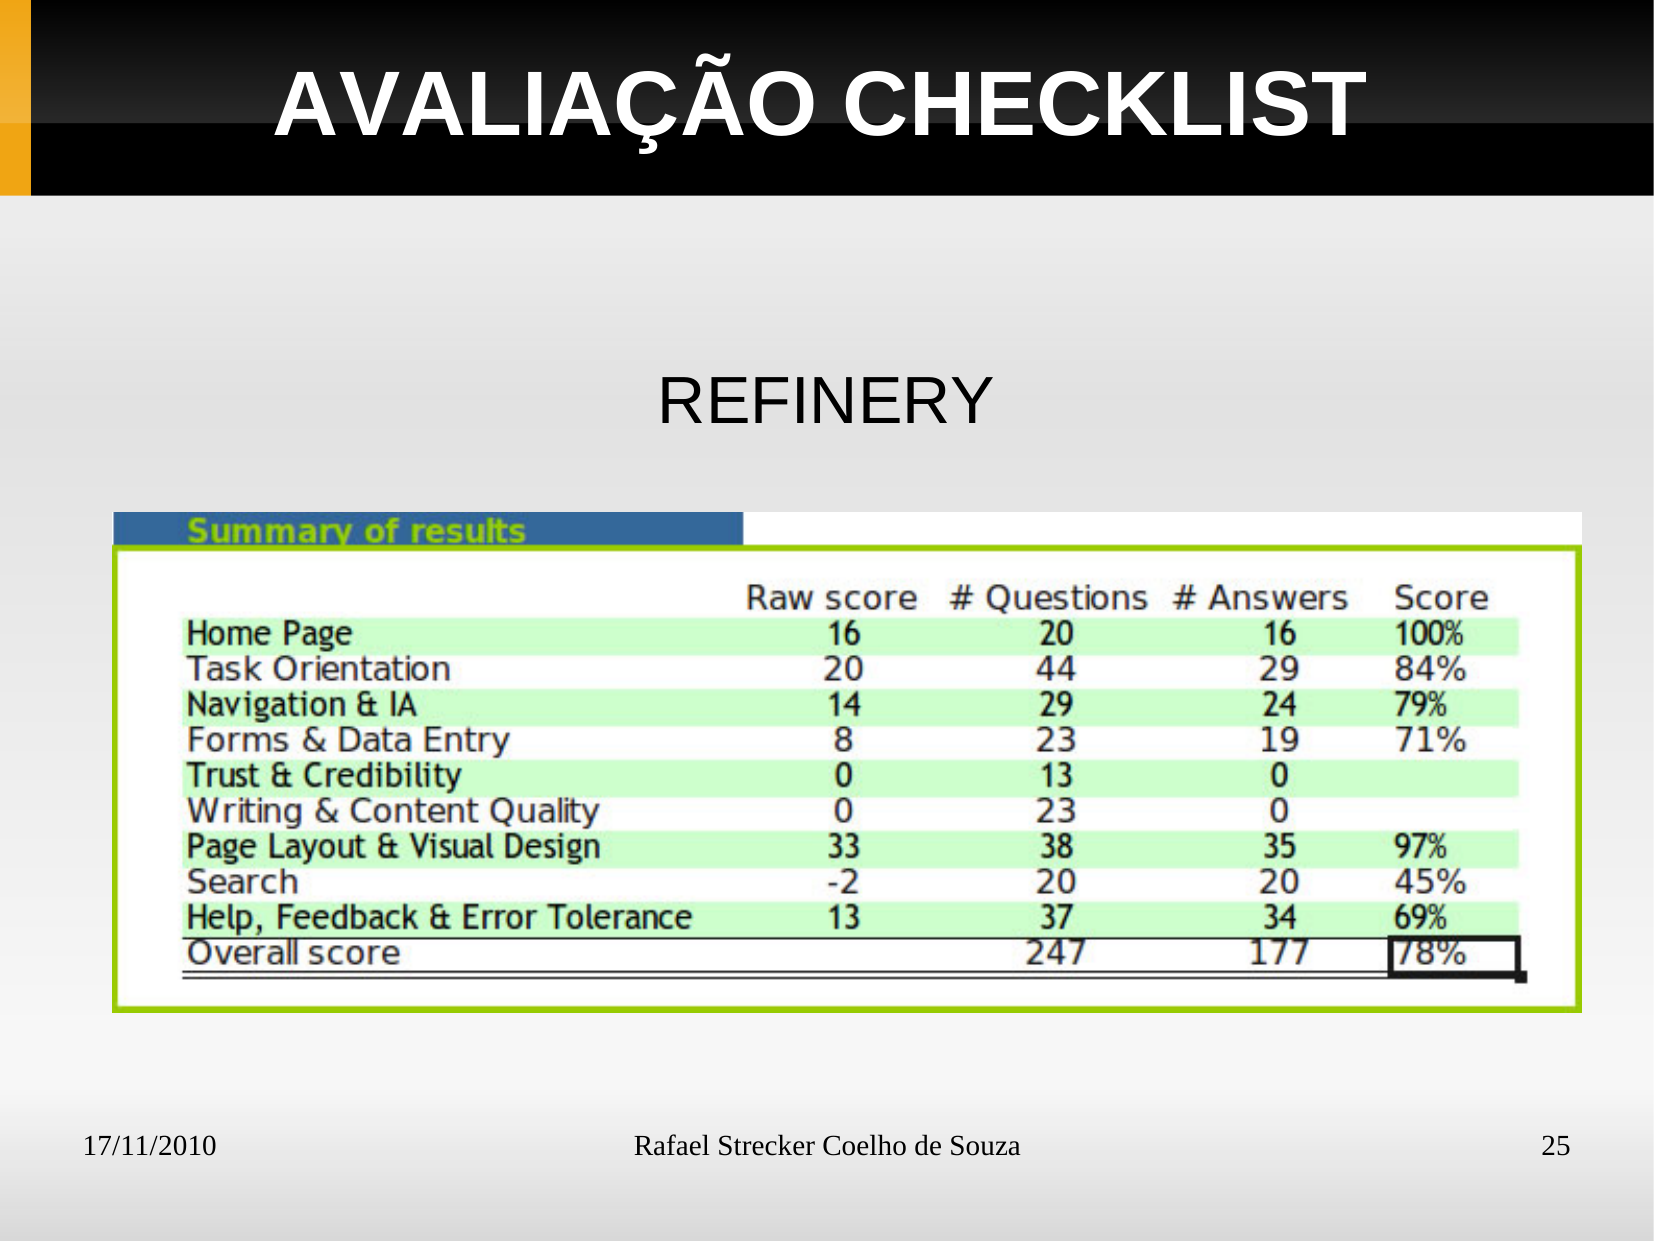

# AVALIAÇÃO CHECKLIST
REFINERY
17/11/2010
Rafael Strecker Coelho de Souza
25